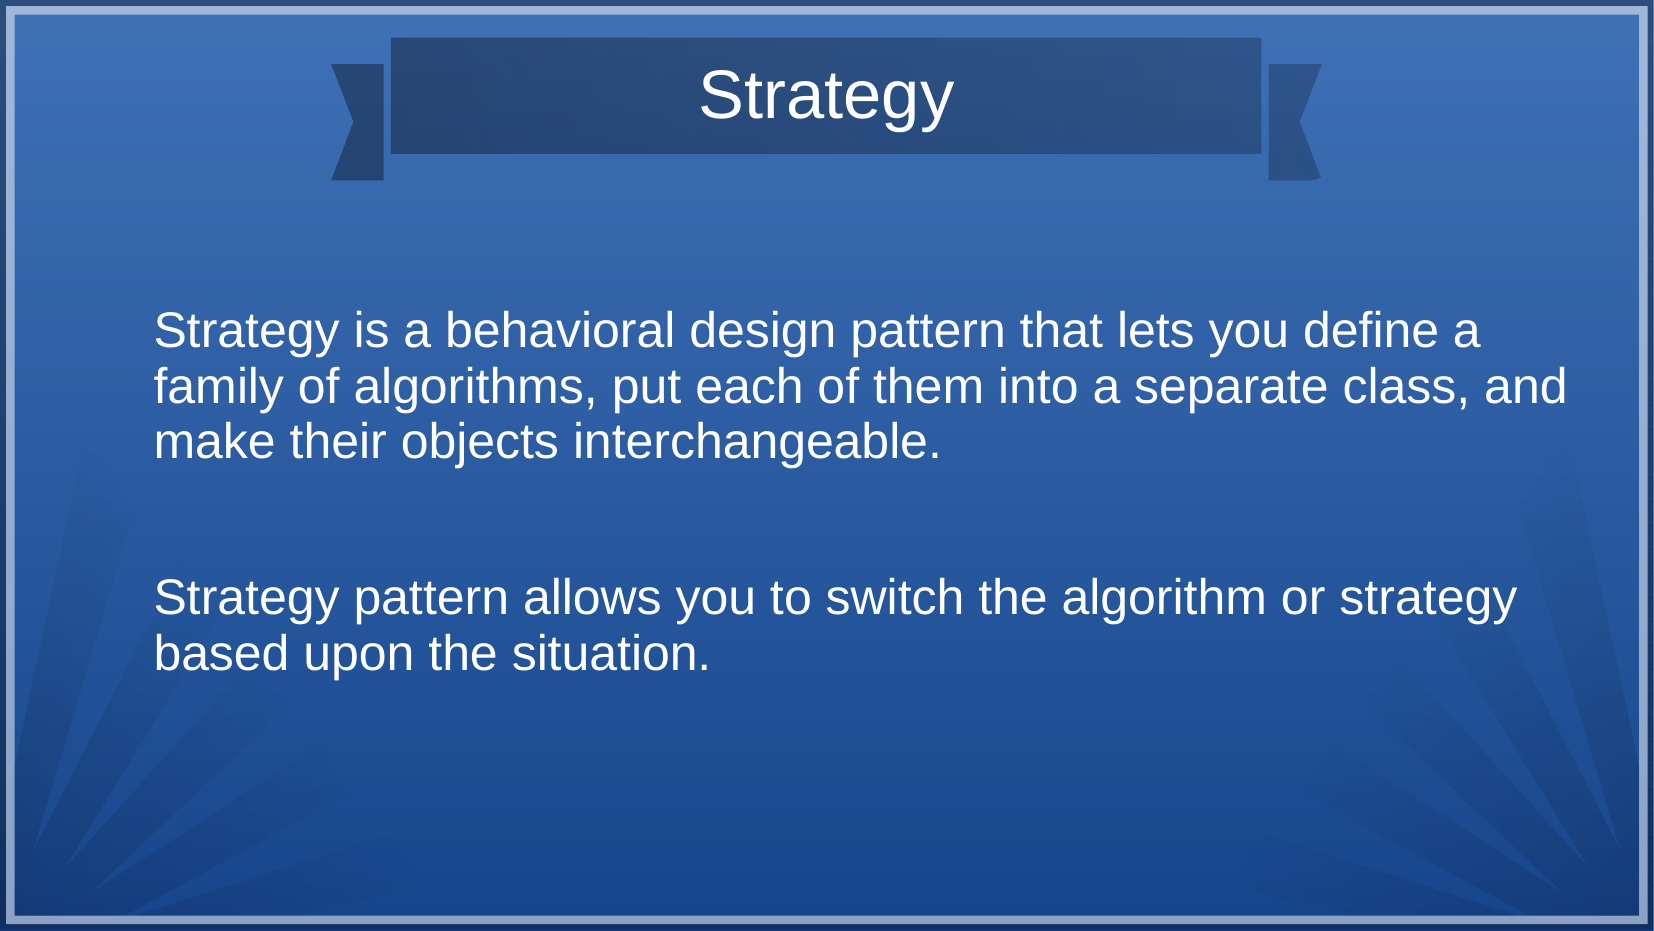

# Strategy
Strategy is a behavioral design pattern that lets you define a family of algorithms, put each of them into a separate class, and make their objects interchangeable.
Strategy pattern allows you to switch the algorithm or strategy based upon the situation.